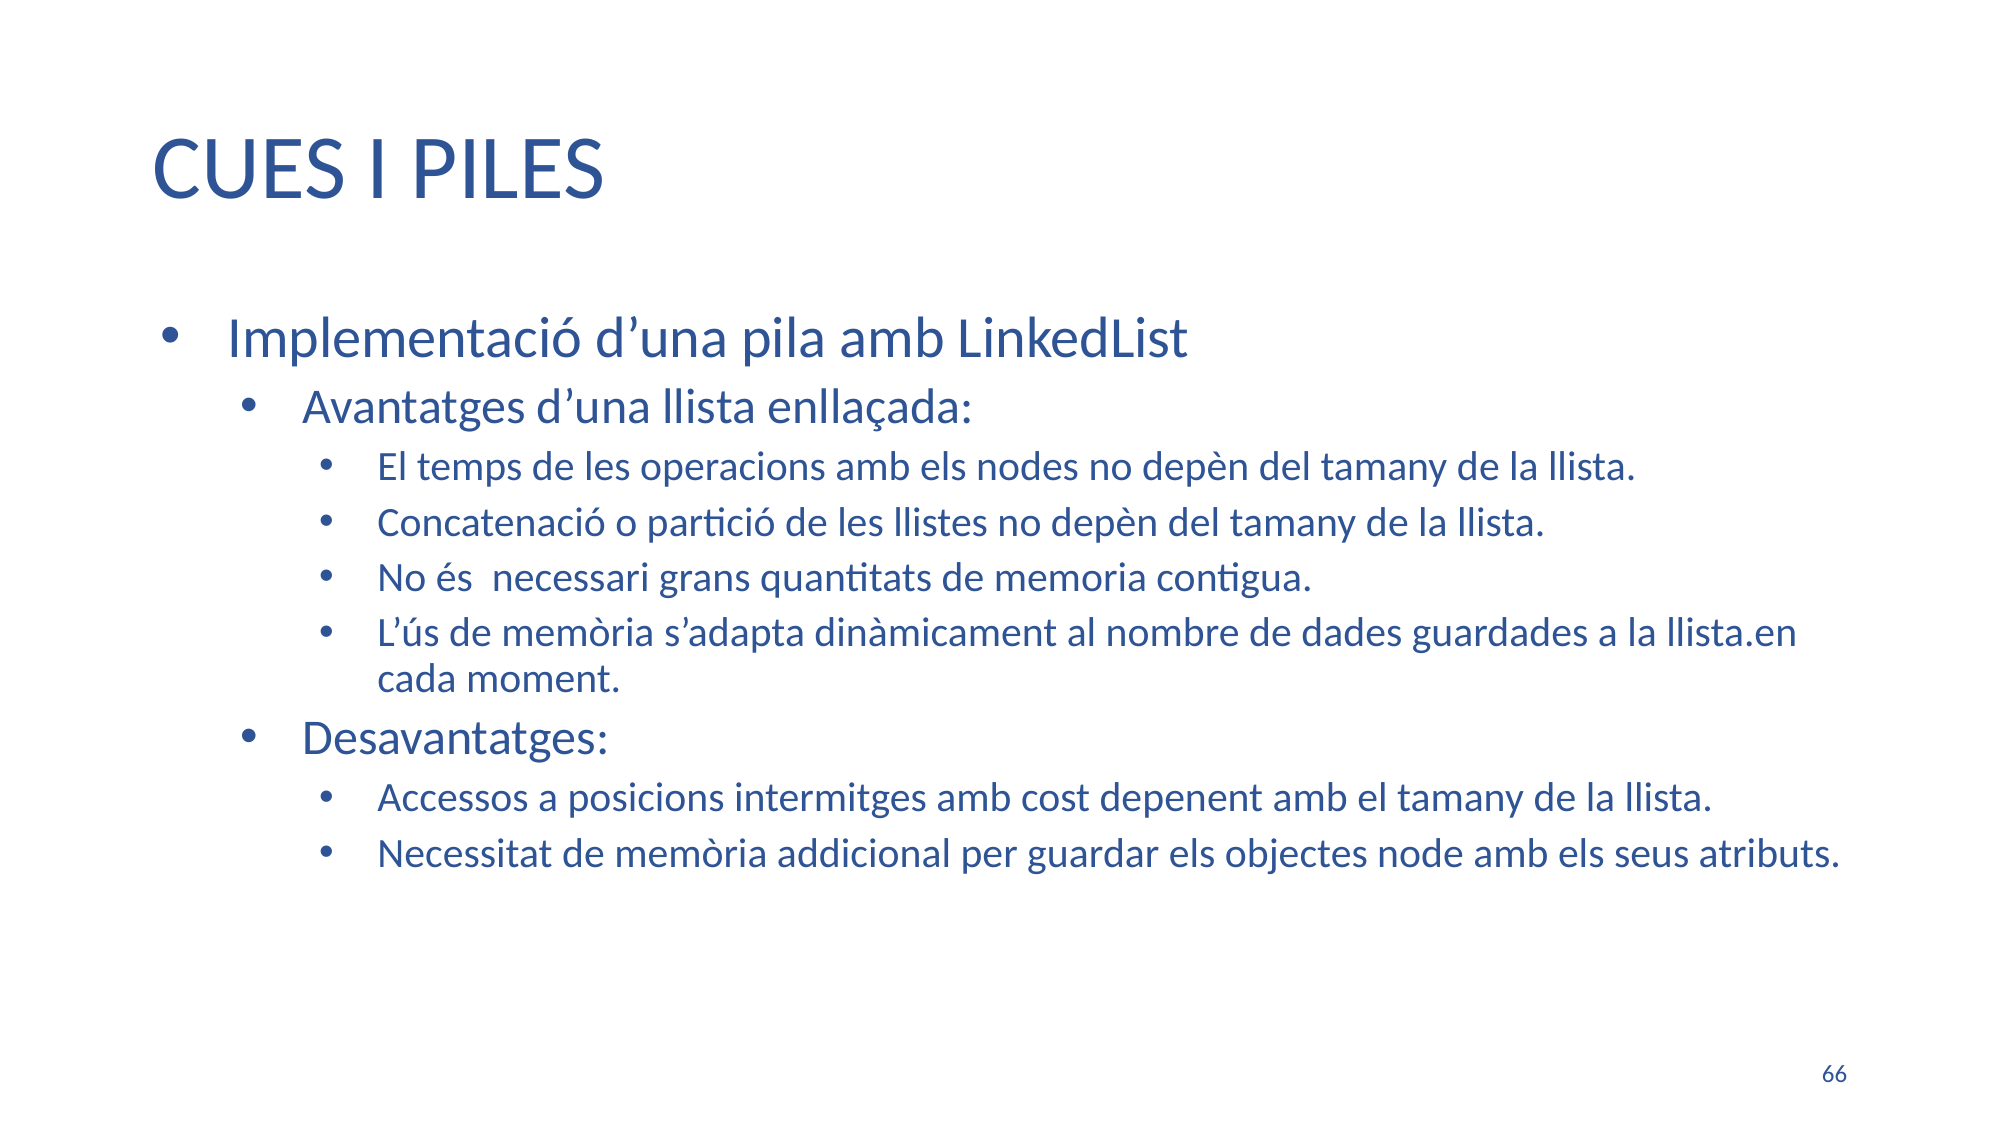

# CUES I PILES
Implementació d’una pila amb LinkedList
Avantatges d’una llista enllaçada:
El temps de les operacions amb els nodes no depèn del tamany de la llista.
Concatenació o partició de les llistes no depèn del tamany de la llista.
No és necessari grans quantitats de memoria contigua.
L’ús de memòria s’adapta dinàmicament al nombre de dades guardades a la llista.en cada moment.
Desavantatges:
Accessos a posicions intermitges amb cost depenent amb el tamany de la llista.
Necessitat de memòria addicional per guardar els objectes node amb els seus atributs.